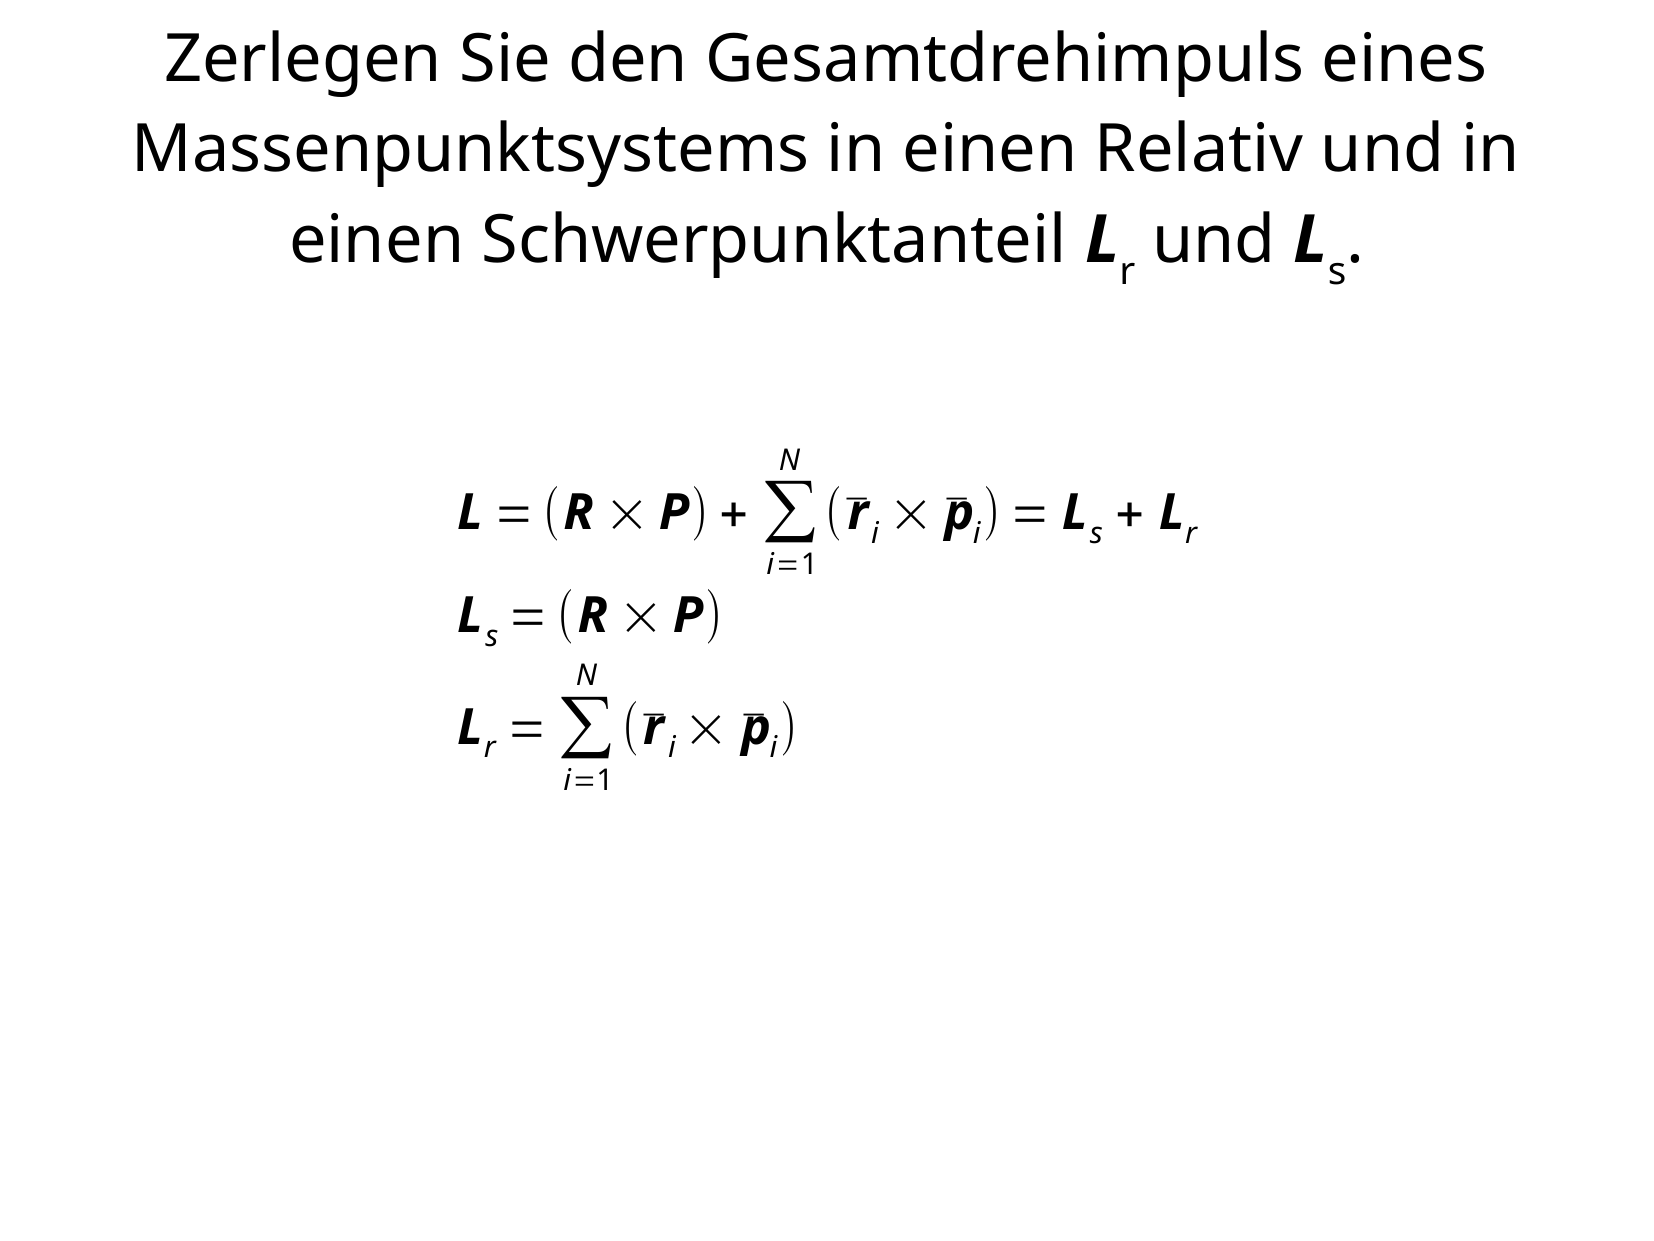

# Zerlegen Sie den Gesamtdrehimpuls eines Massenpunktsystems in einen Relativ und in einen Schwerpunktanteil Lr und Ls.